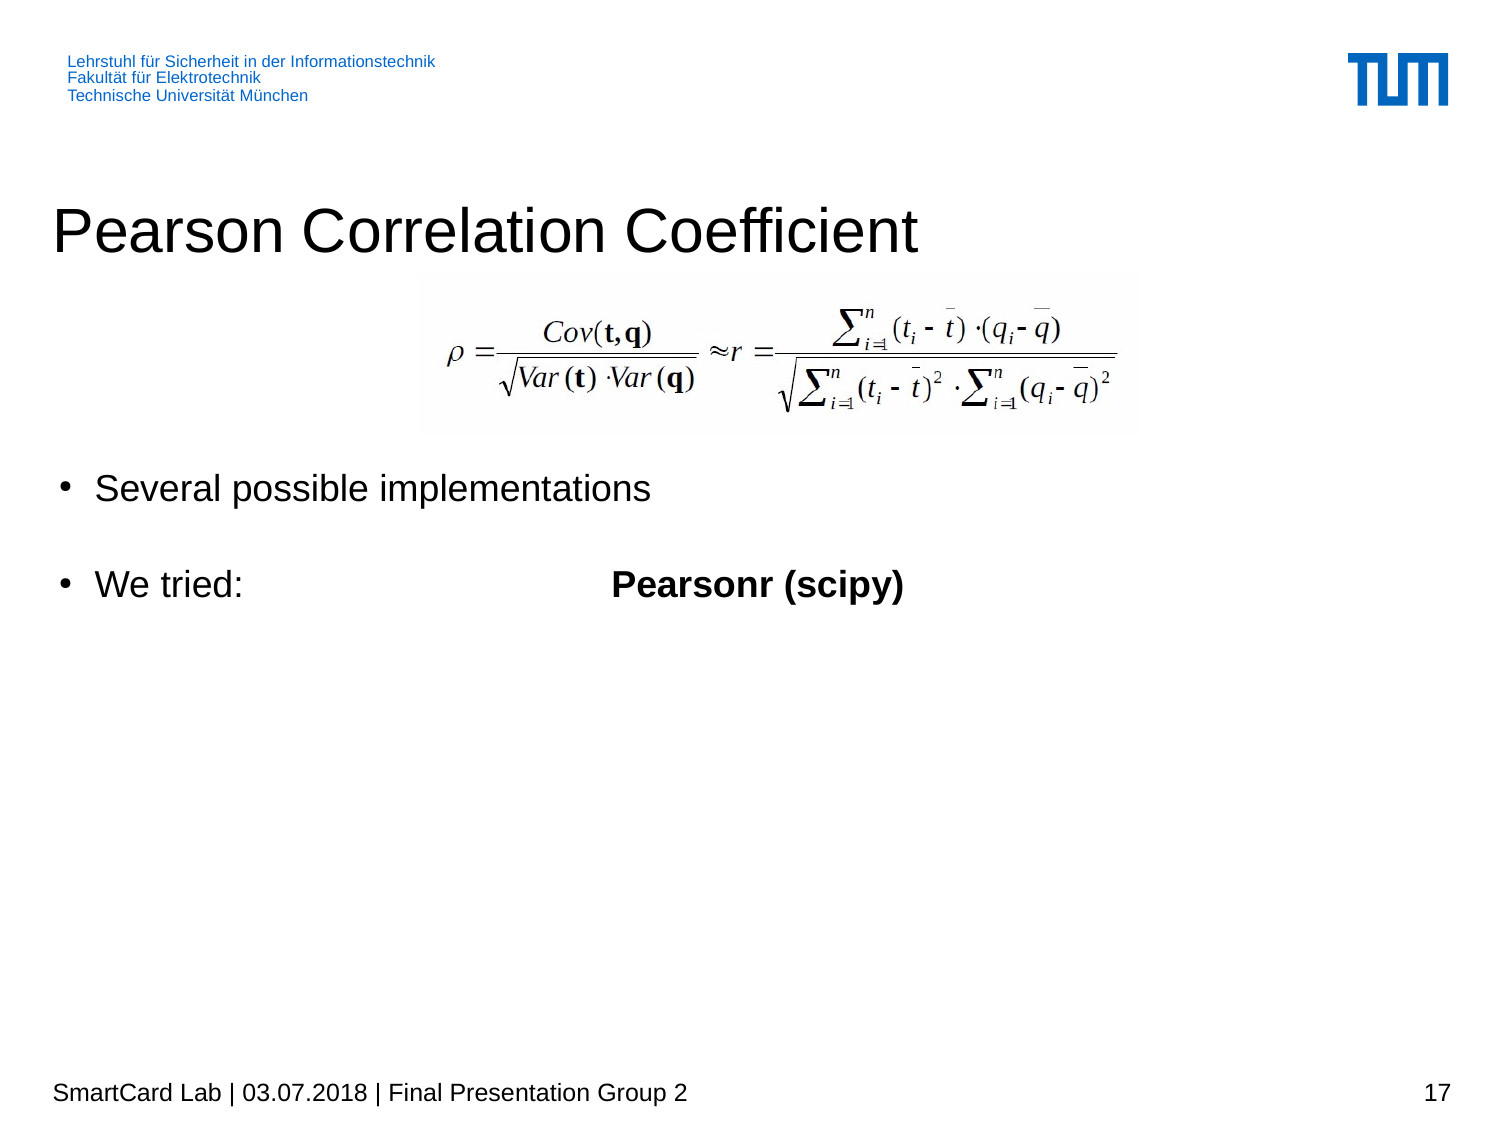

Several possible implementations
We tried:					Pearsonr (scipy)
# Pearson Correlation Coefficient
SmartCard Lab | 03.07.2018 | Final Presentation Group 2
17